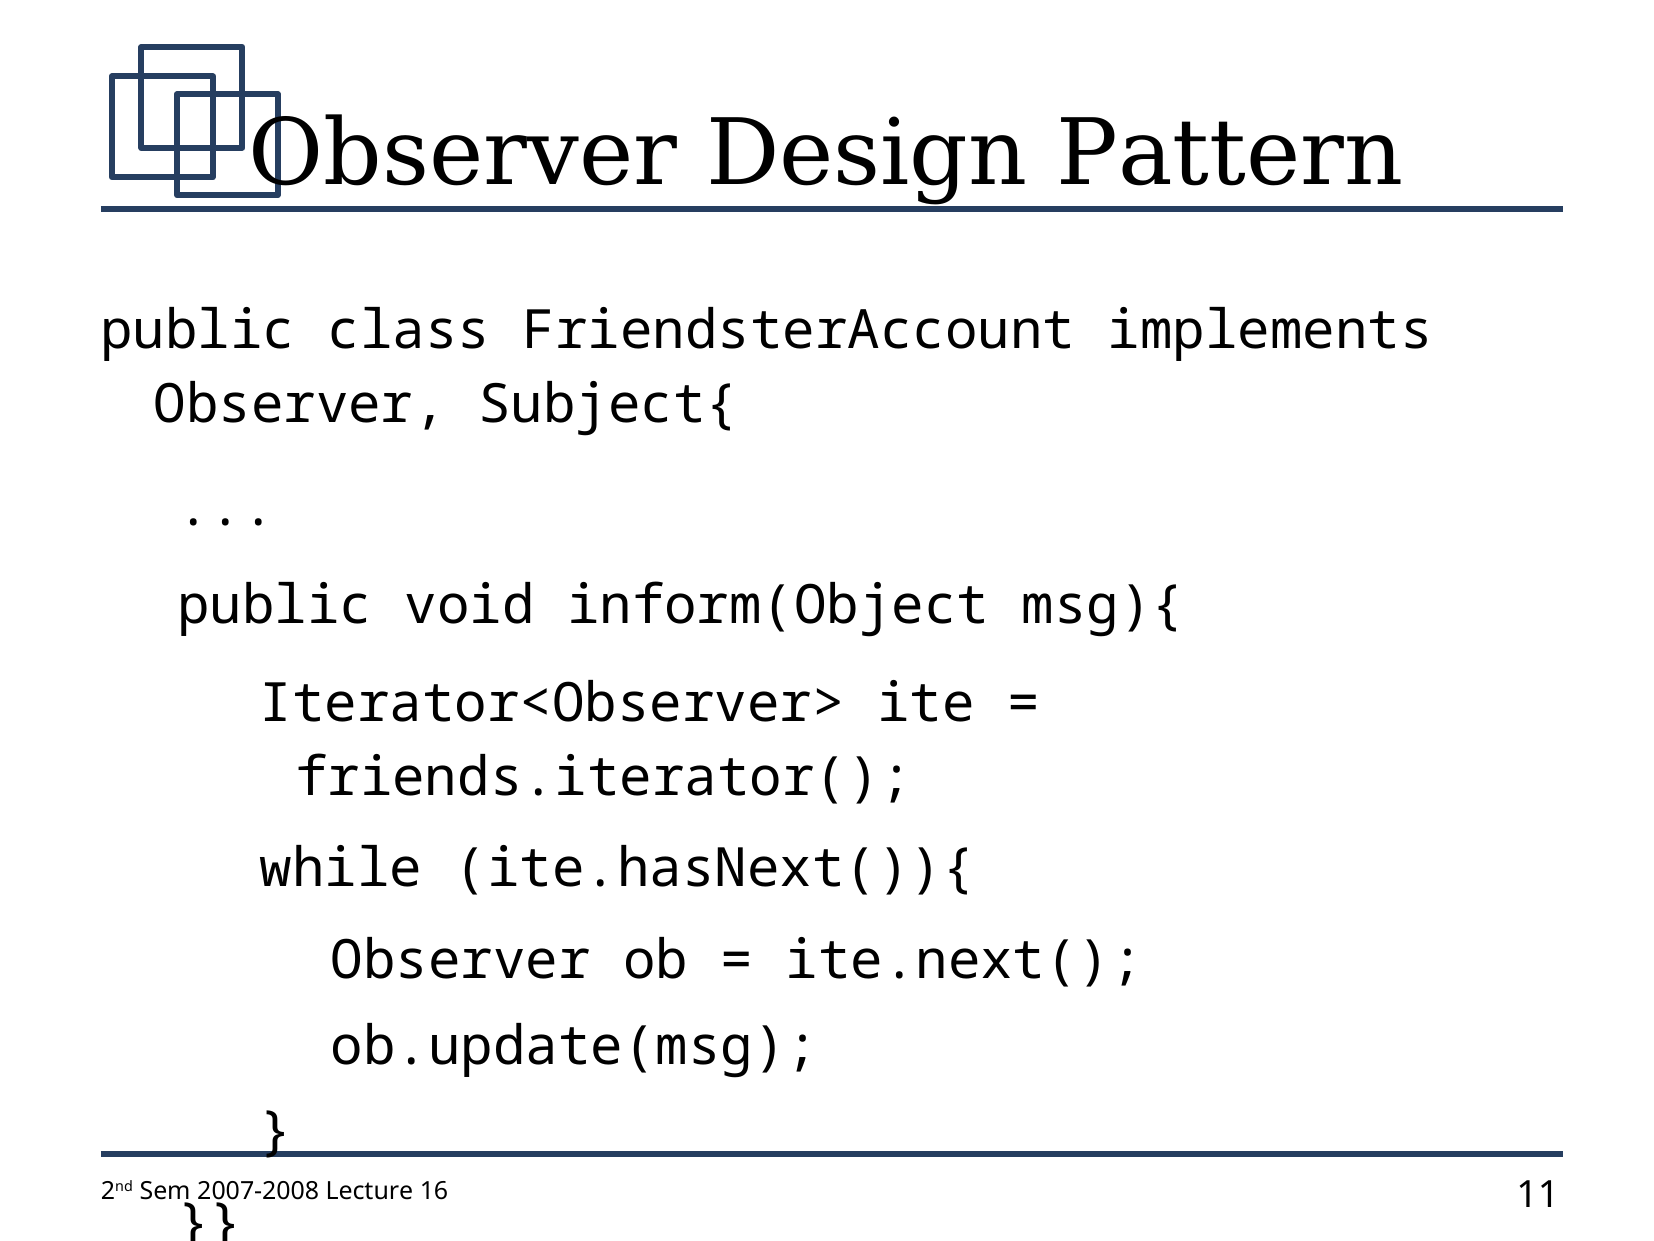

# Observer Design Pattern
public class FriendsterAccount implements 		Observer, Subject{
...
public void inform(Object msg){
Iterator<Observer> ite = friends.iterator();
while (ite.hasNext()){
Observer ob = ite.next();
ob.update(msg);
}
}}